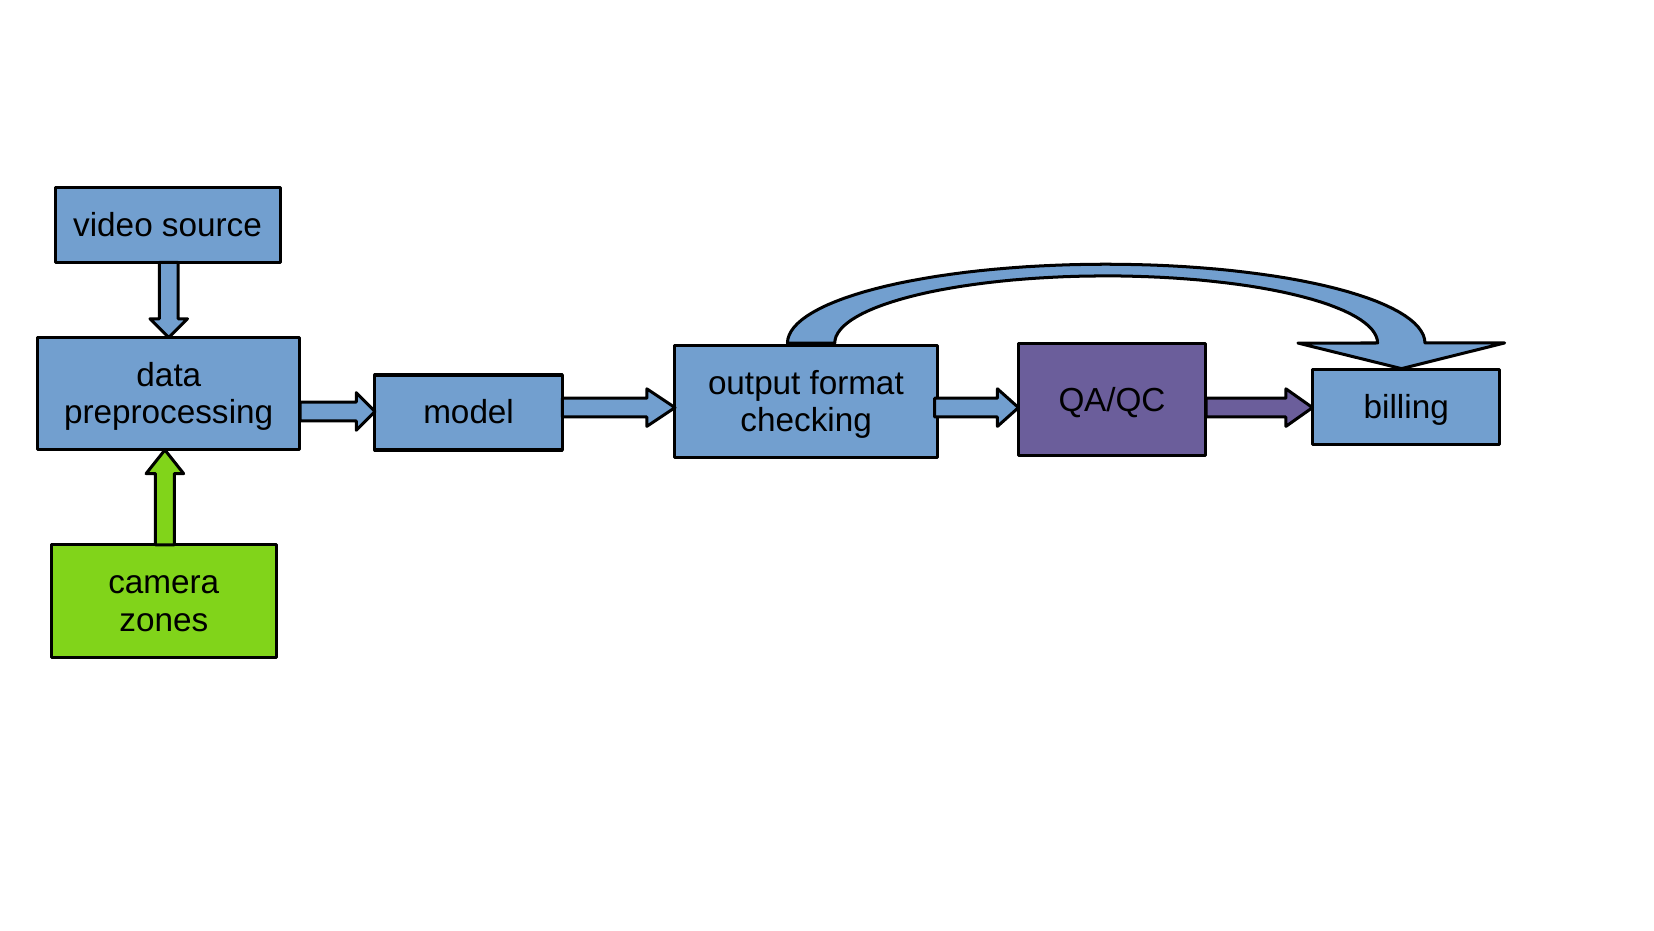

video source
data
preprocessing
QA/QC
output format checking
billing
model
camera zones